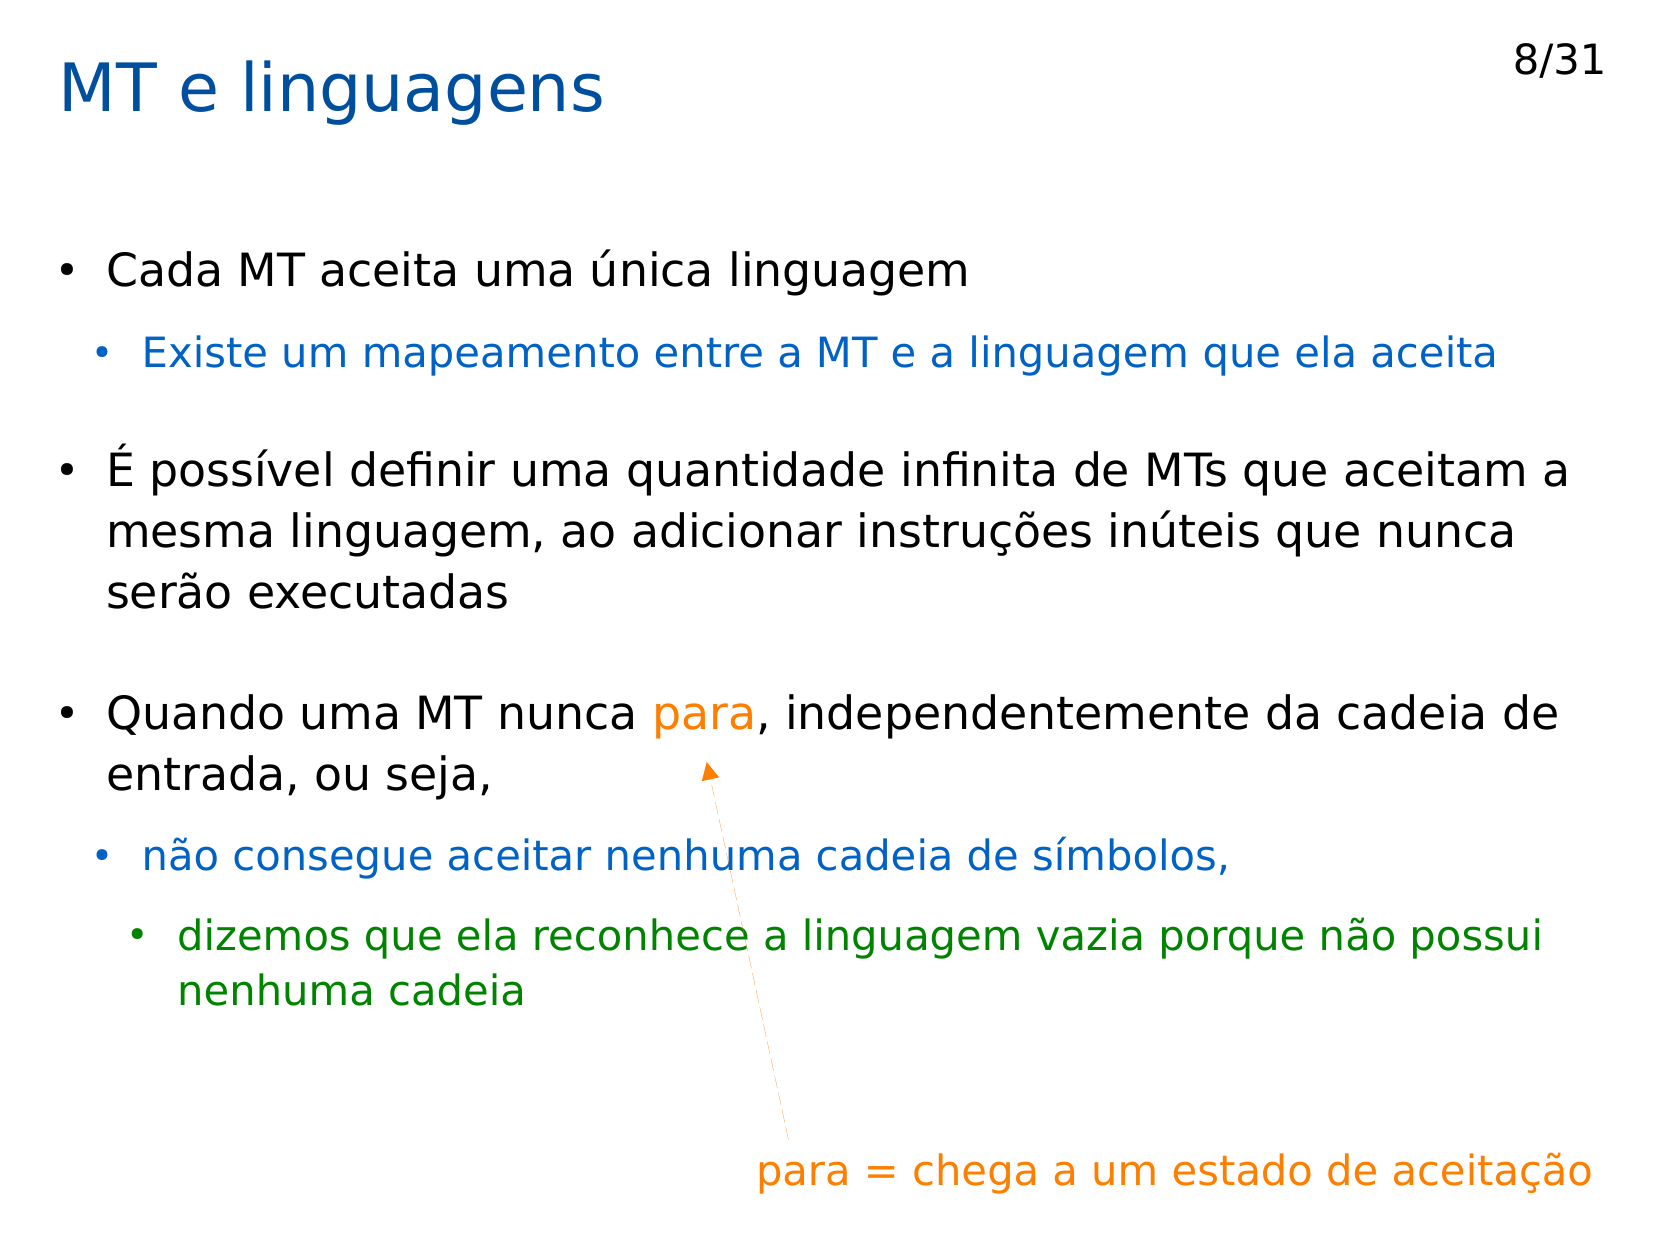

# MT e linguagens
8
Cada MT aceita uma única linguagem
Existe um mapeamento entre a MT e a linguagem que ela aceita
É possível definir uma quantidade infinita de MTs que aceitam a mesma linguagem, ao adicionar instruções inúteis que nunca serão executadas
Quando uma MT nunca para, independentemente da cadeia de entrada, ou seja,
não consegue aceitar nenhuma cadeia de símbolos,
dizemos que ela reconhece a linguagem vazia porque não possui nenhuma cadeia
para = chega a um estado de aceitação